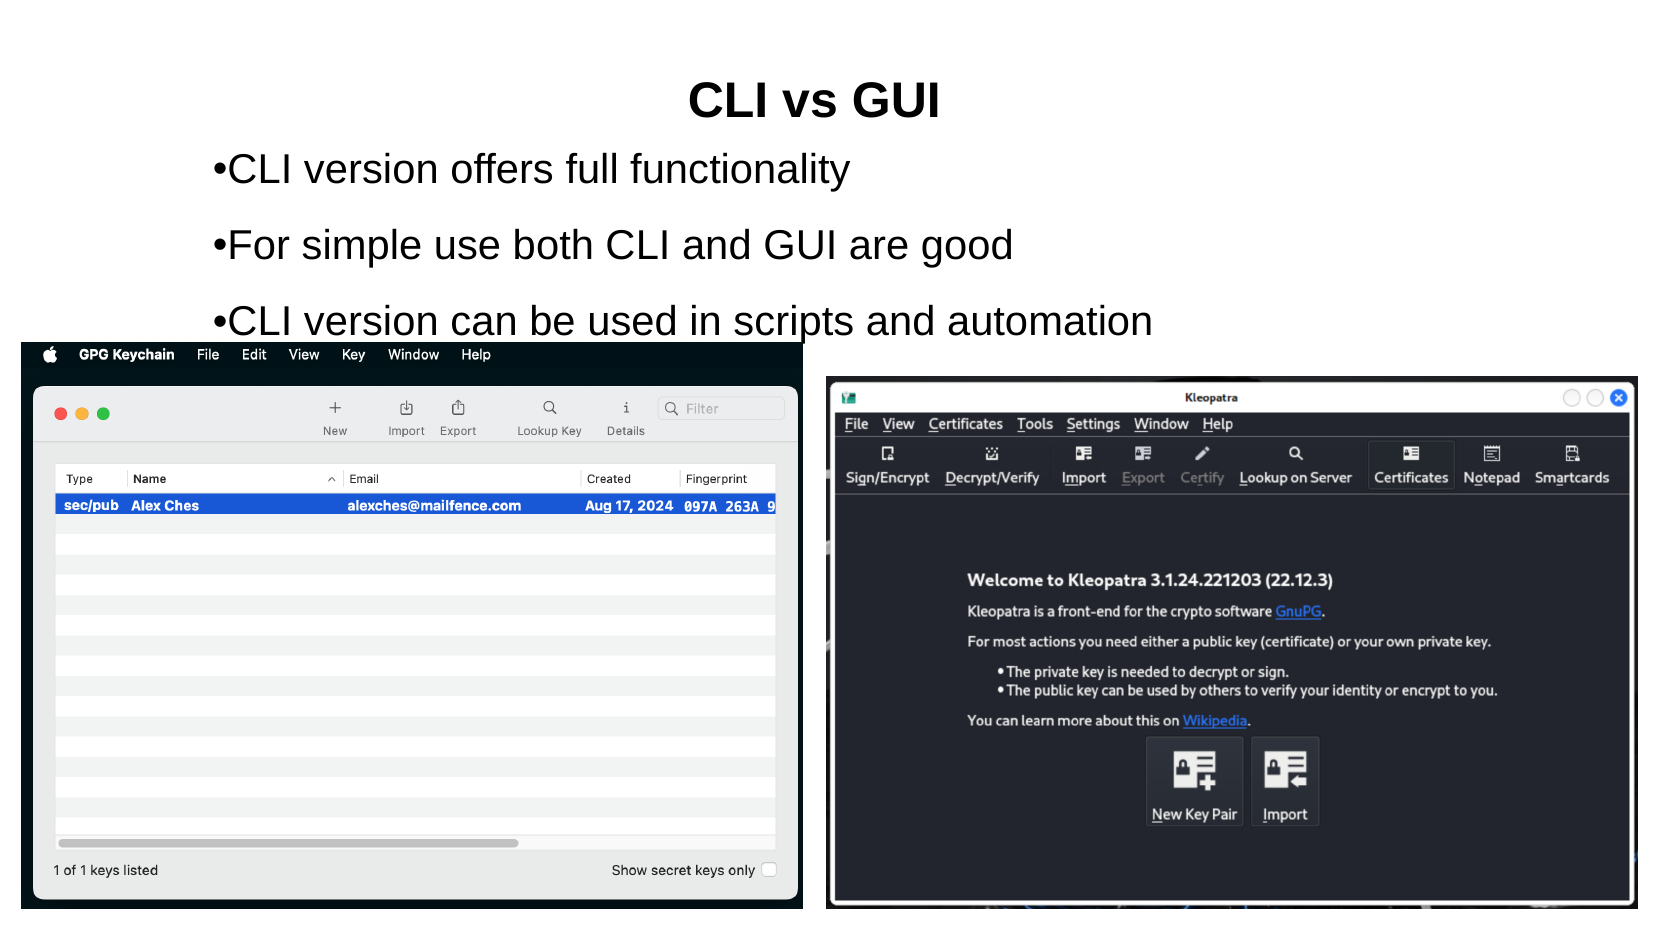

# CLI vs GUI
CLI version offers full functionality
For simple use both CLI and GUI are good
CLI version can be used in scripts and automation